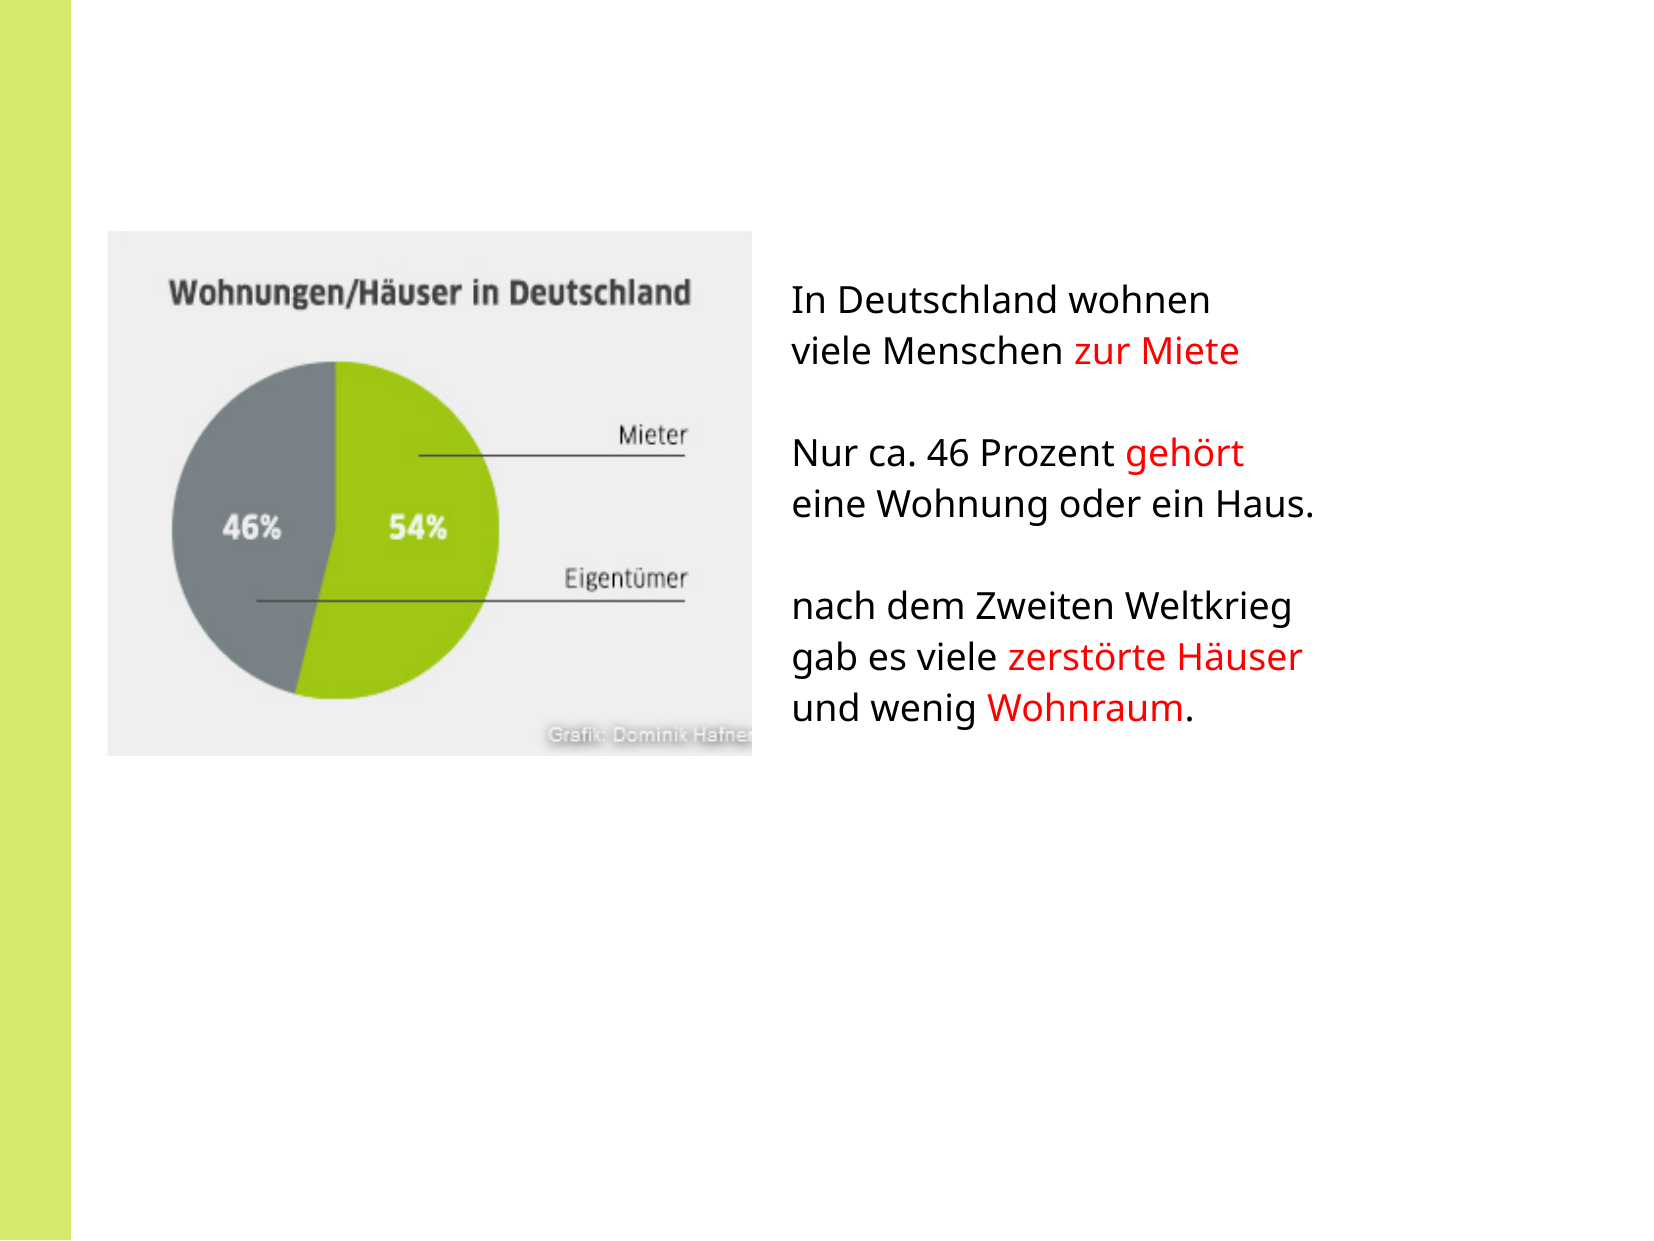

# In Deutschland wohnen viele Menschen zur Miete Nur ca. 46 Prozent gehört eine Wohnung oder ein Haus. nach dem Zweiten Weltkrieg gab es viele zerstörte Häuser und wenig Wohnraum.